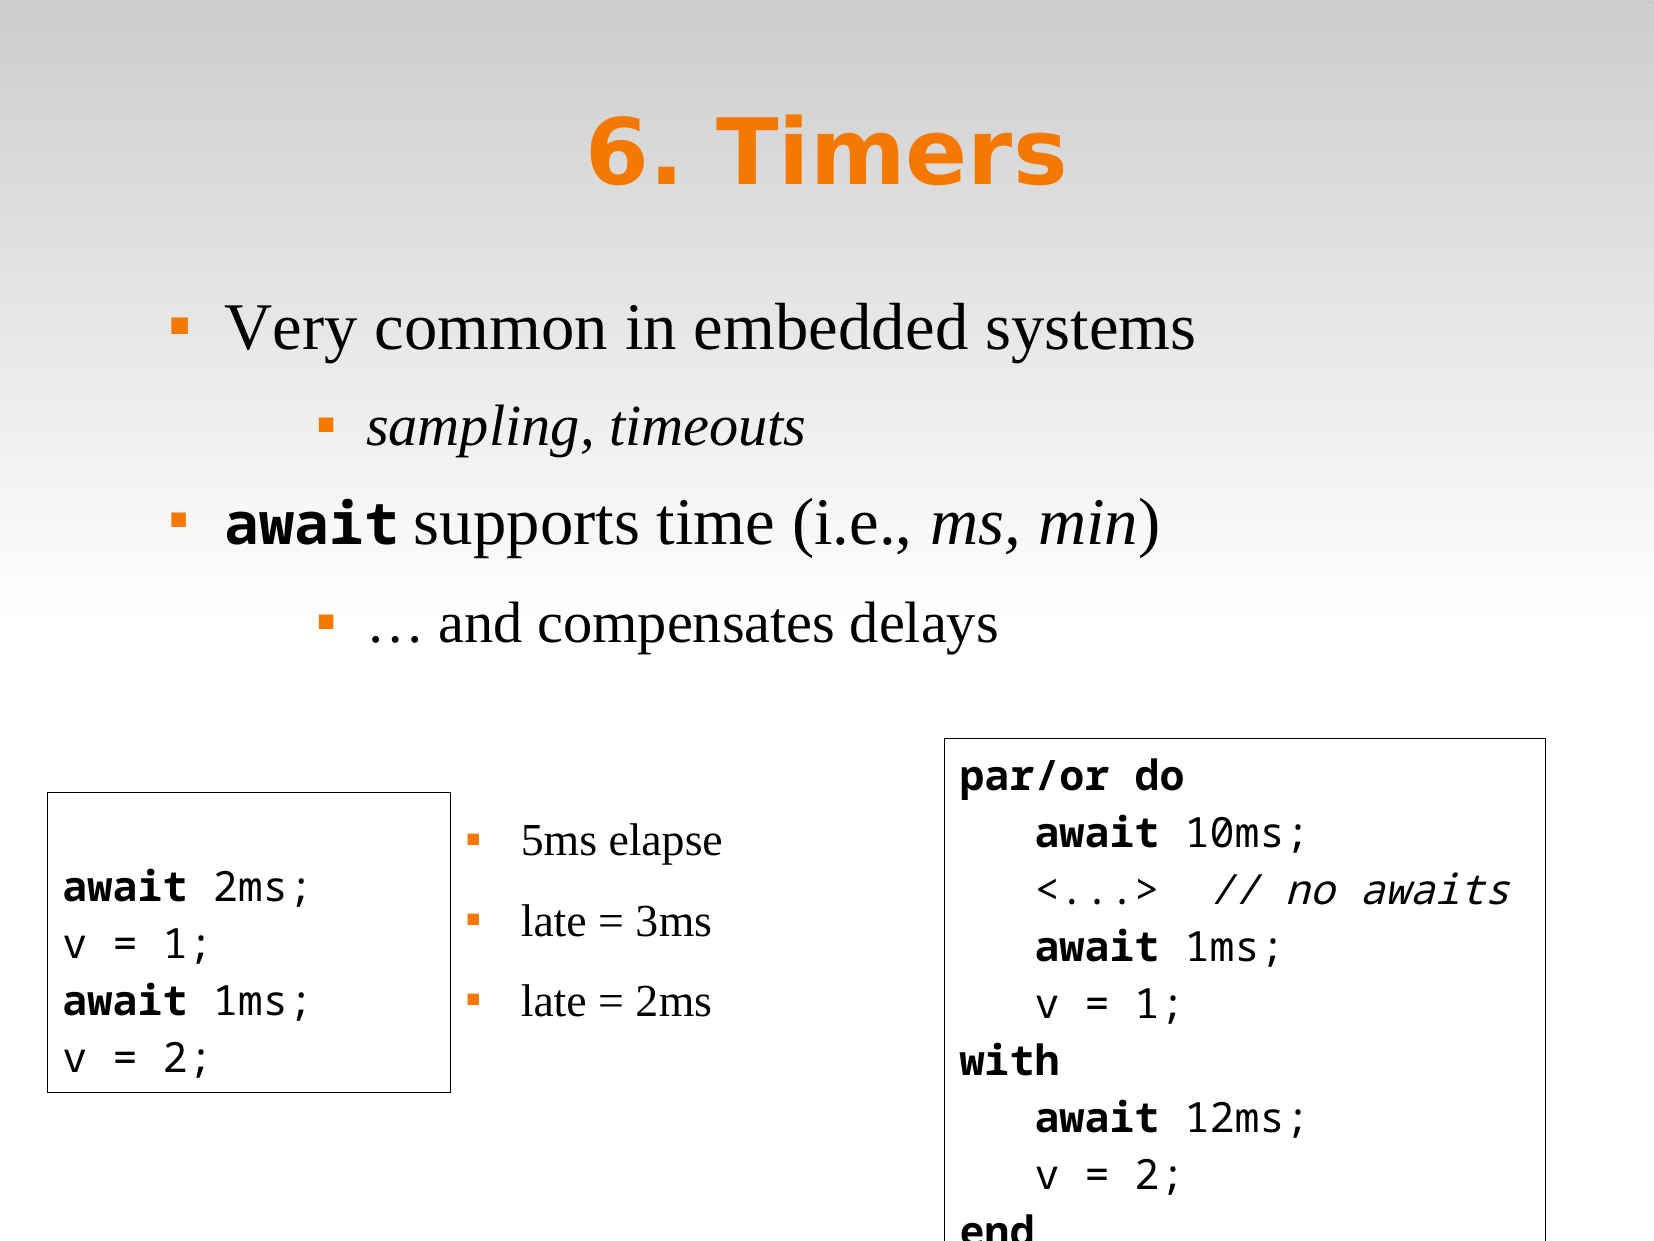

# 6. Timers
Very common in embedded systems
sampling, timeouts
await supports time (i.e., ms, min)
… and compensates delays
par/or do
 await 10ms;
 <...> // no awaits
 await 1ms;
 v = 1;
with
 await 12ms;
 v = 2;
end
await 2ms;
v = 1;
await 1ms;
v = 2;
5ms elapse
late = 3ms
late = 2ms